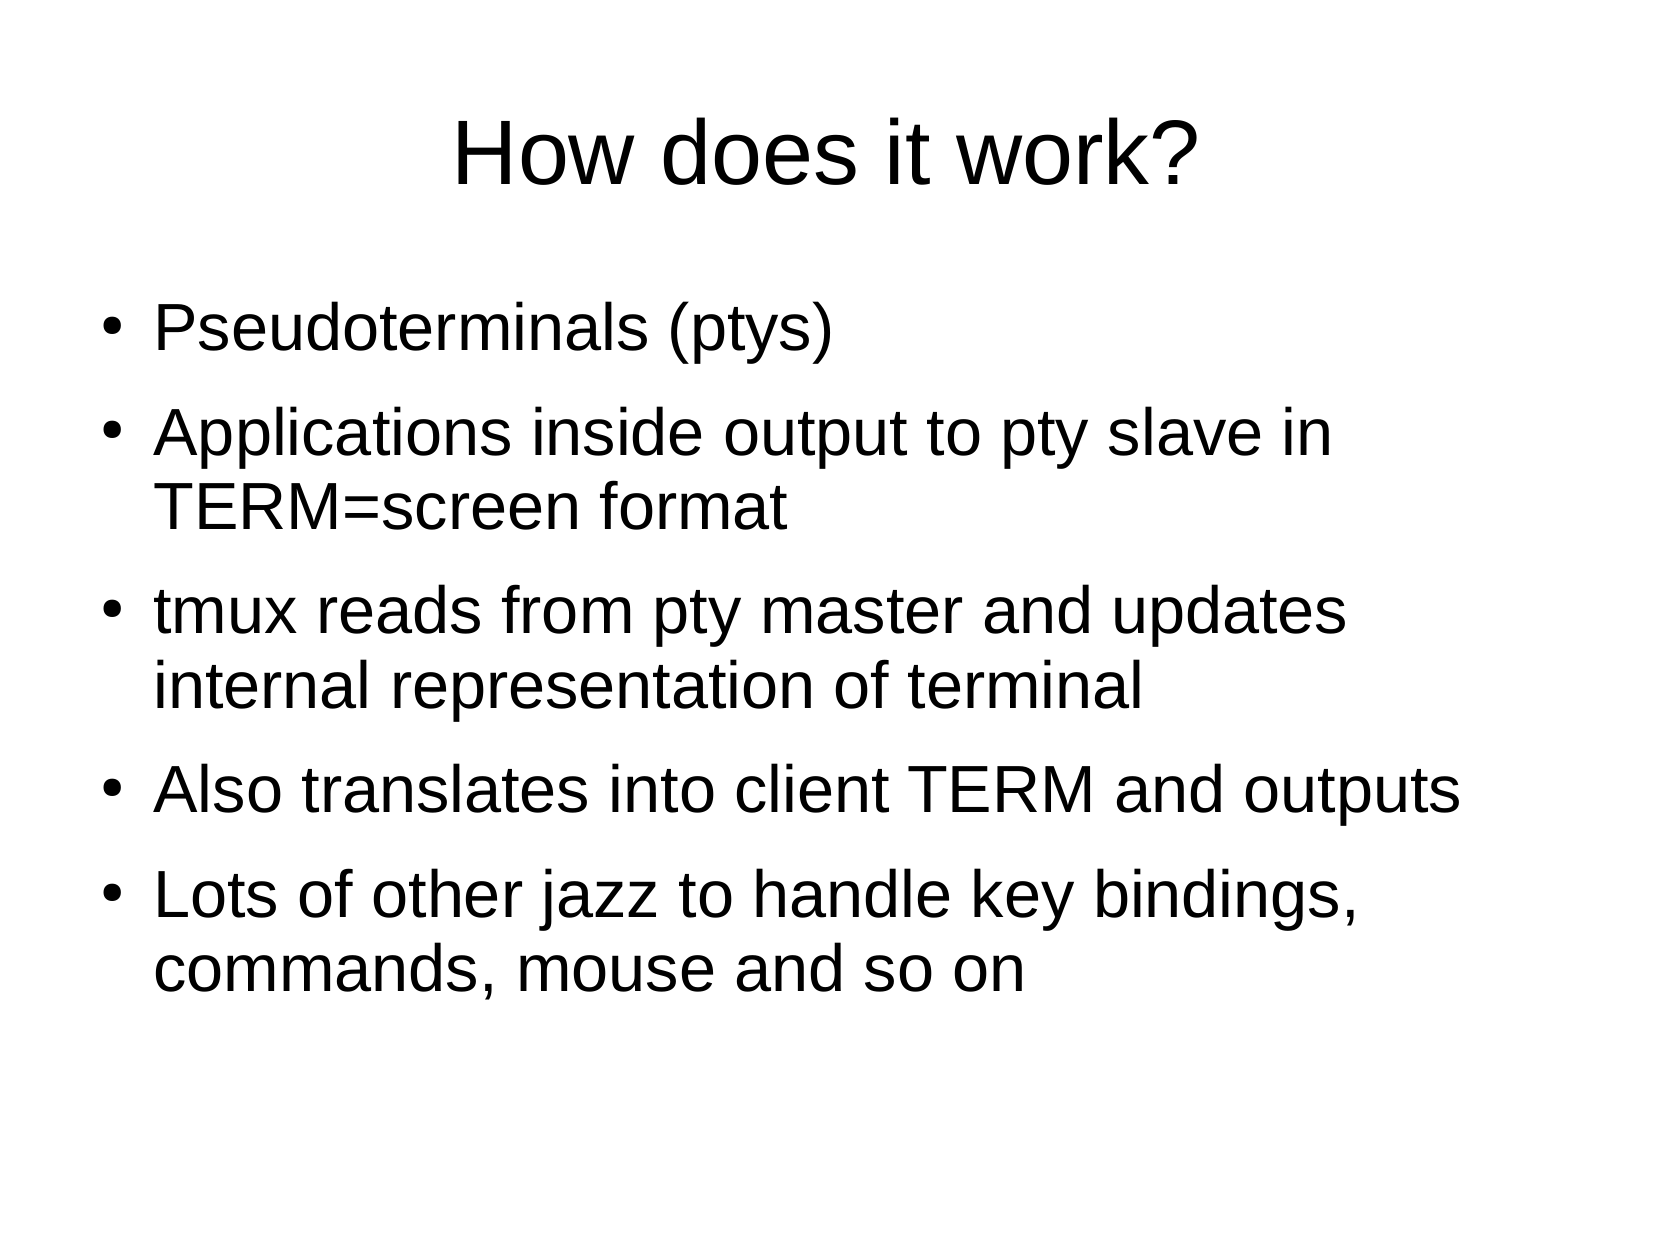

# How does it work?
Pseudoterminals (ptys)
Applications inside output to pty slave in TERM=screen format
tmux reads from pty master and updates internal representation of terminal
Also translates into client TERM and outputs
Lots of other jazz to handle key bindings, commands, mouse and so on